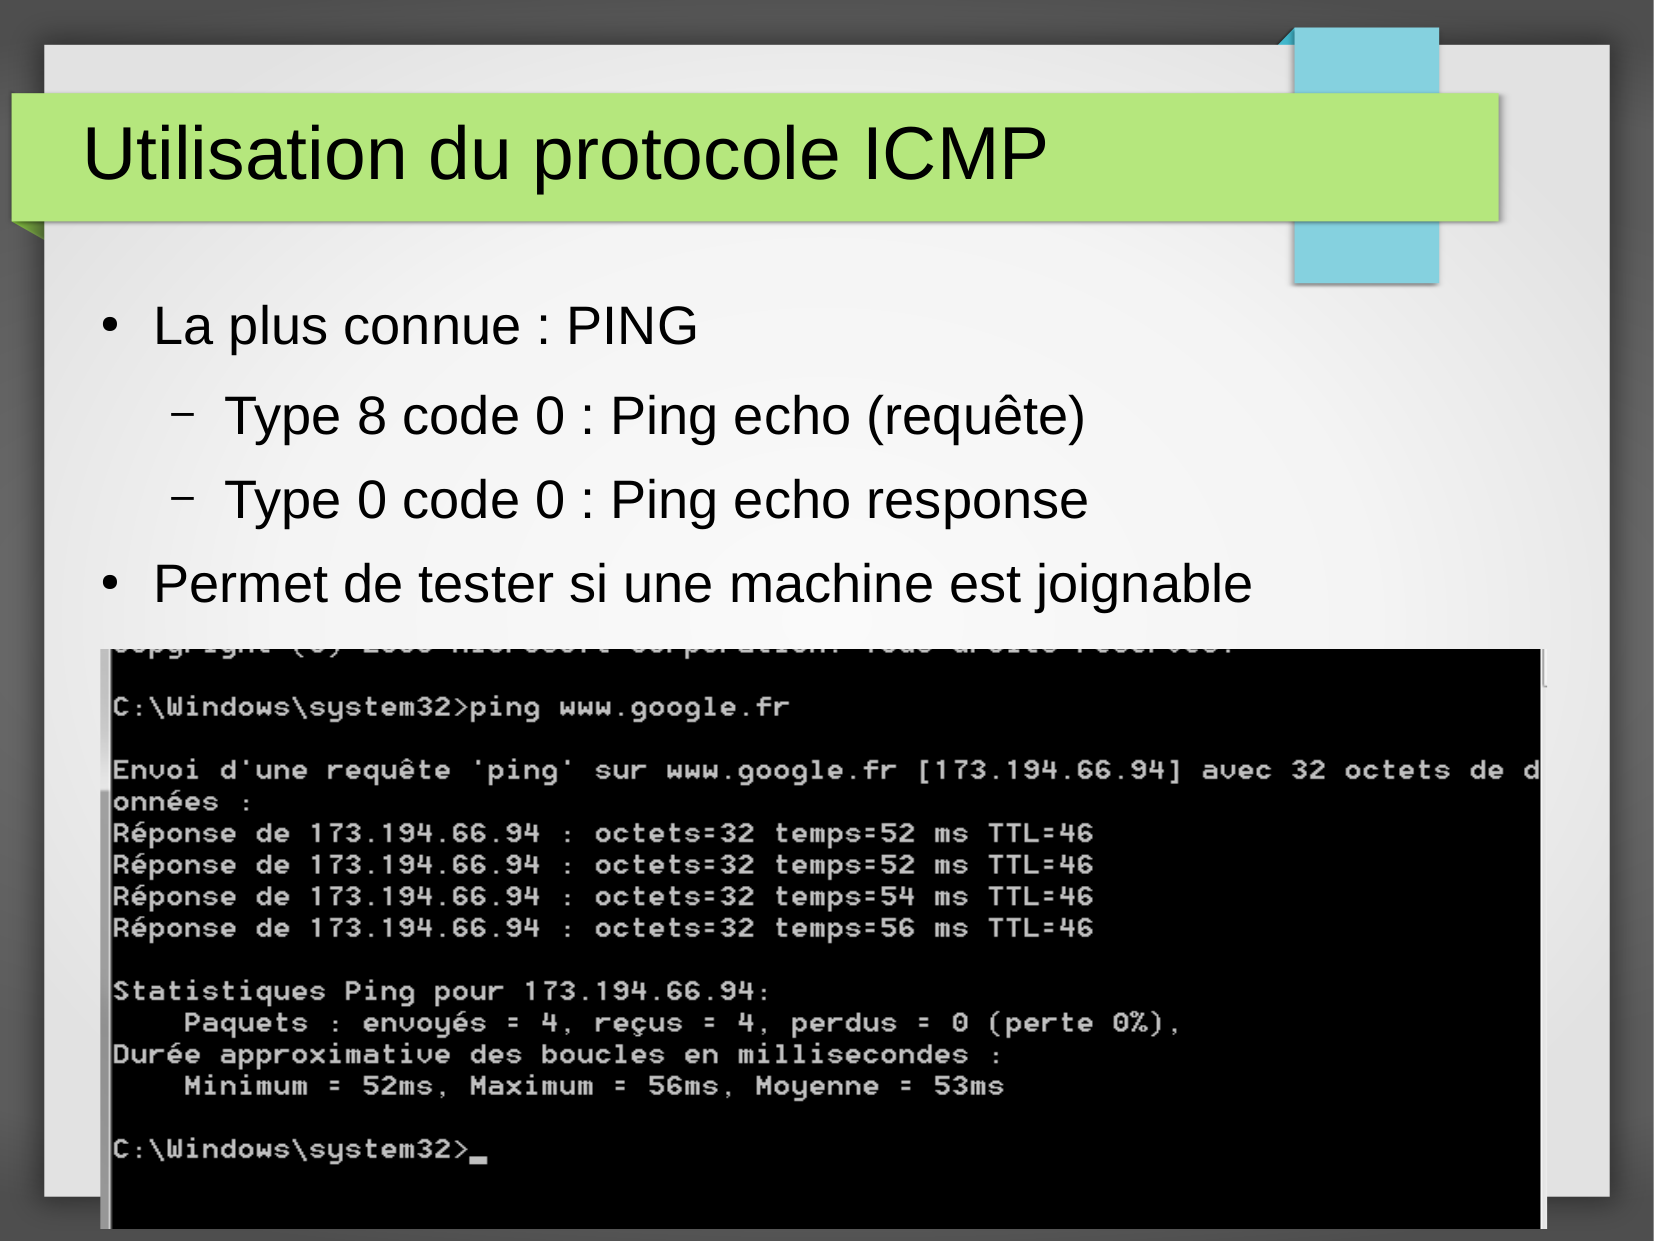

# Utilisation du protocole ICMP
La plus connue : PING
Type 8 code 0 : Ping echo (requête)
Type 0 code 0 : Ping echo response
Permet de tester si une machine est joignable